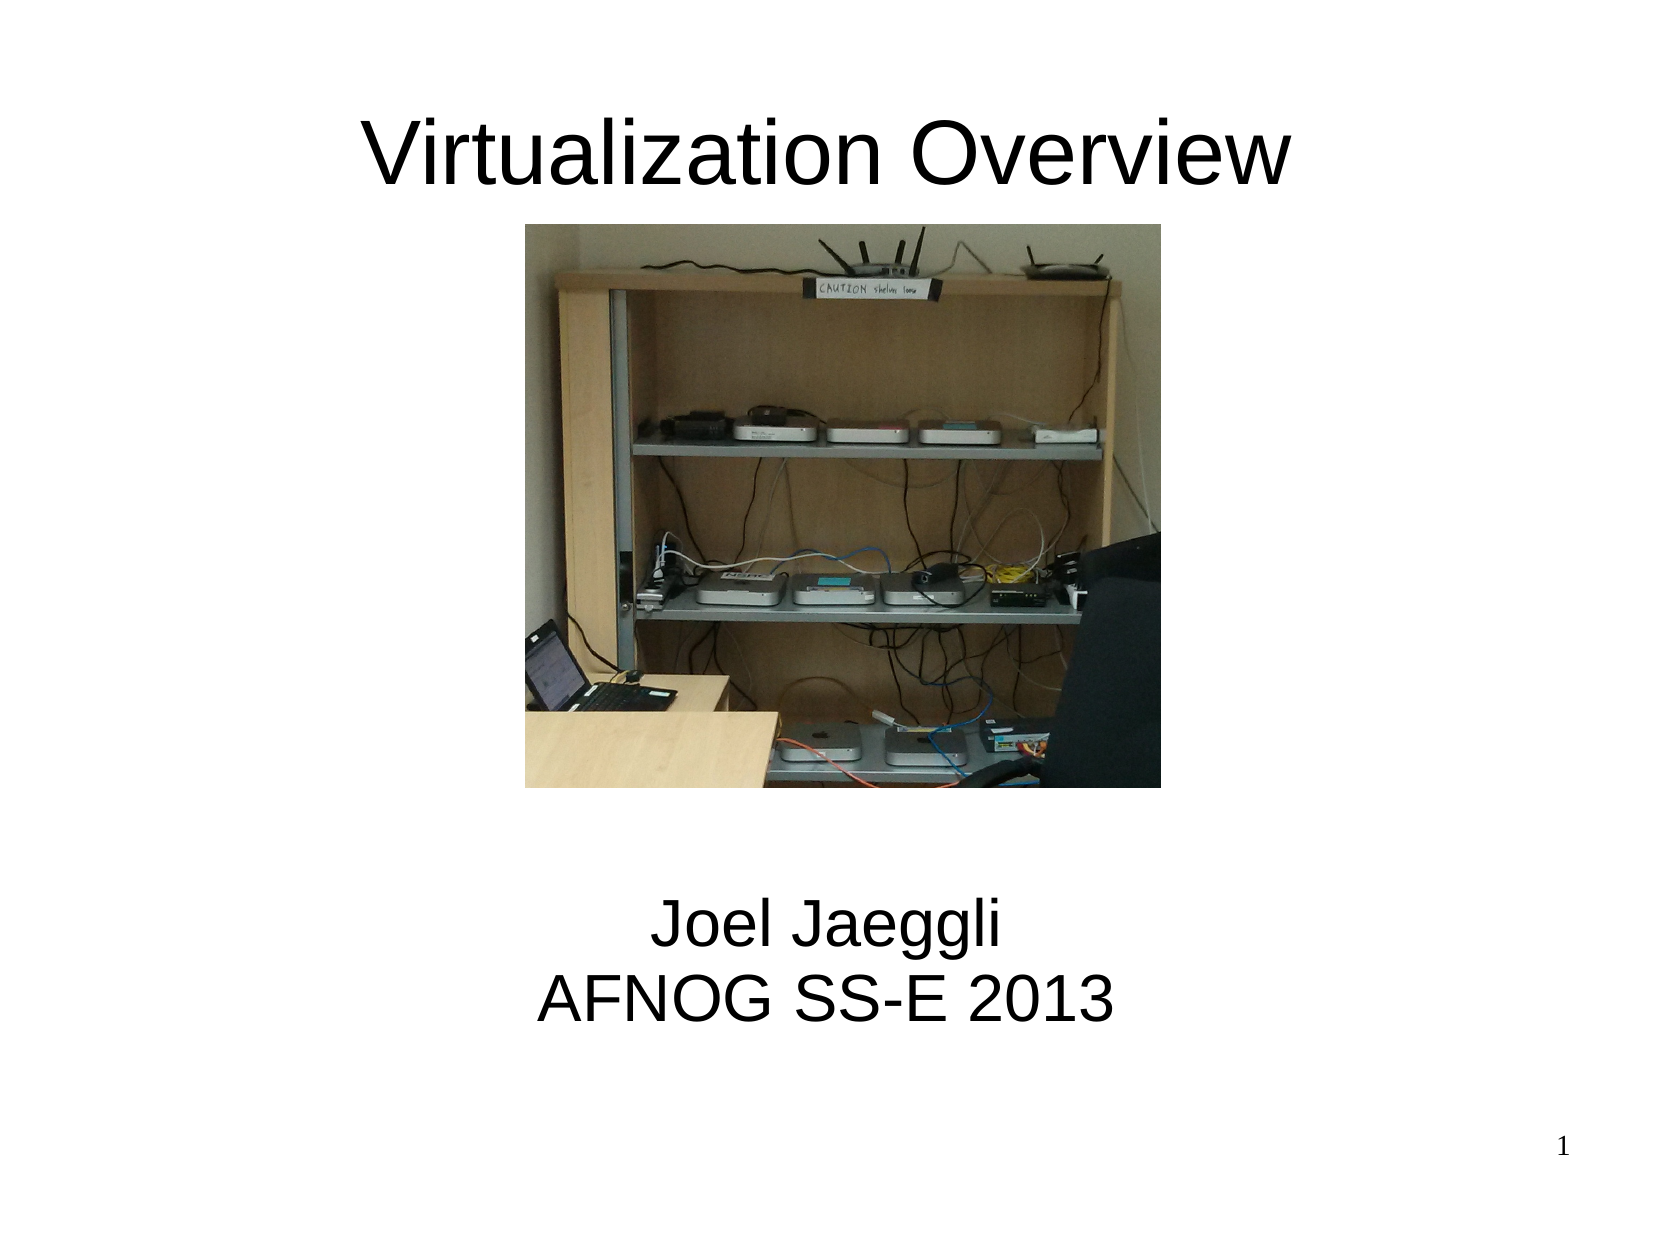

# Virtualization Overview
Joel Jaeggli
AFNOG SS-E 2013
1